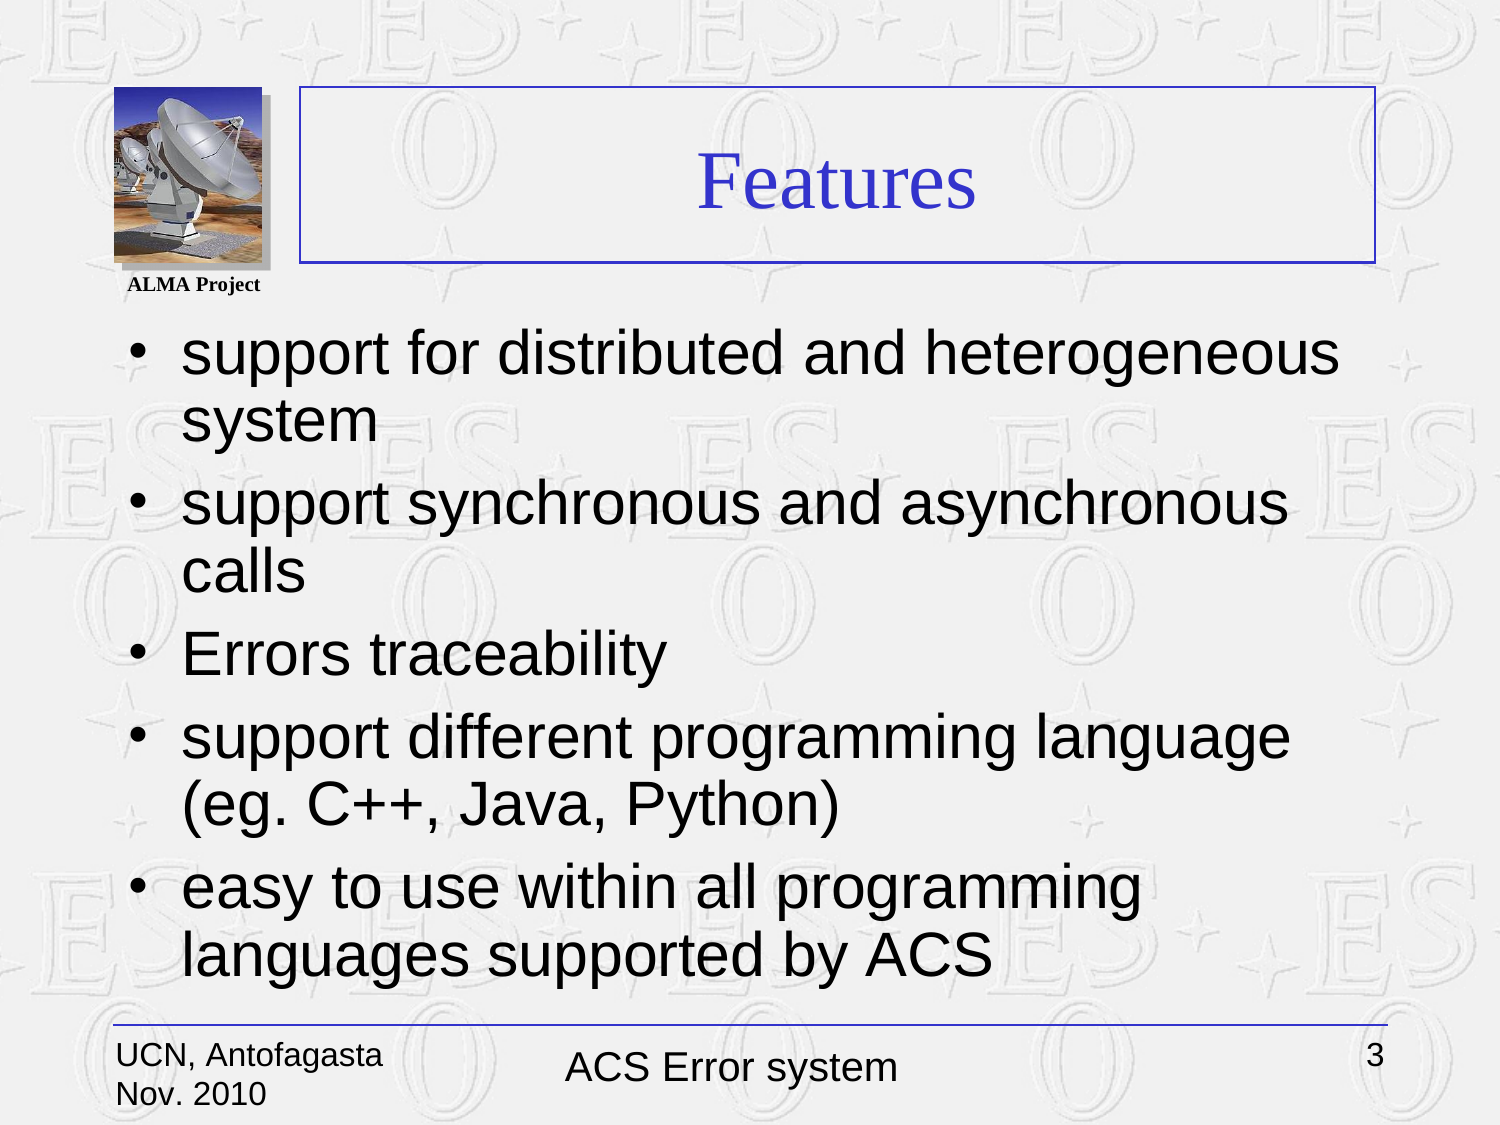

# Features
support for distributed and heterogeneous system
support synchronous and asynchronous calls
Errors traceability
support different programming language (eg. C++, Java, Python)
easy to use within all programming languages supported by ACS
3